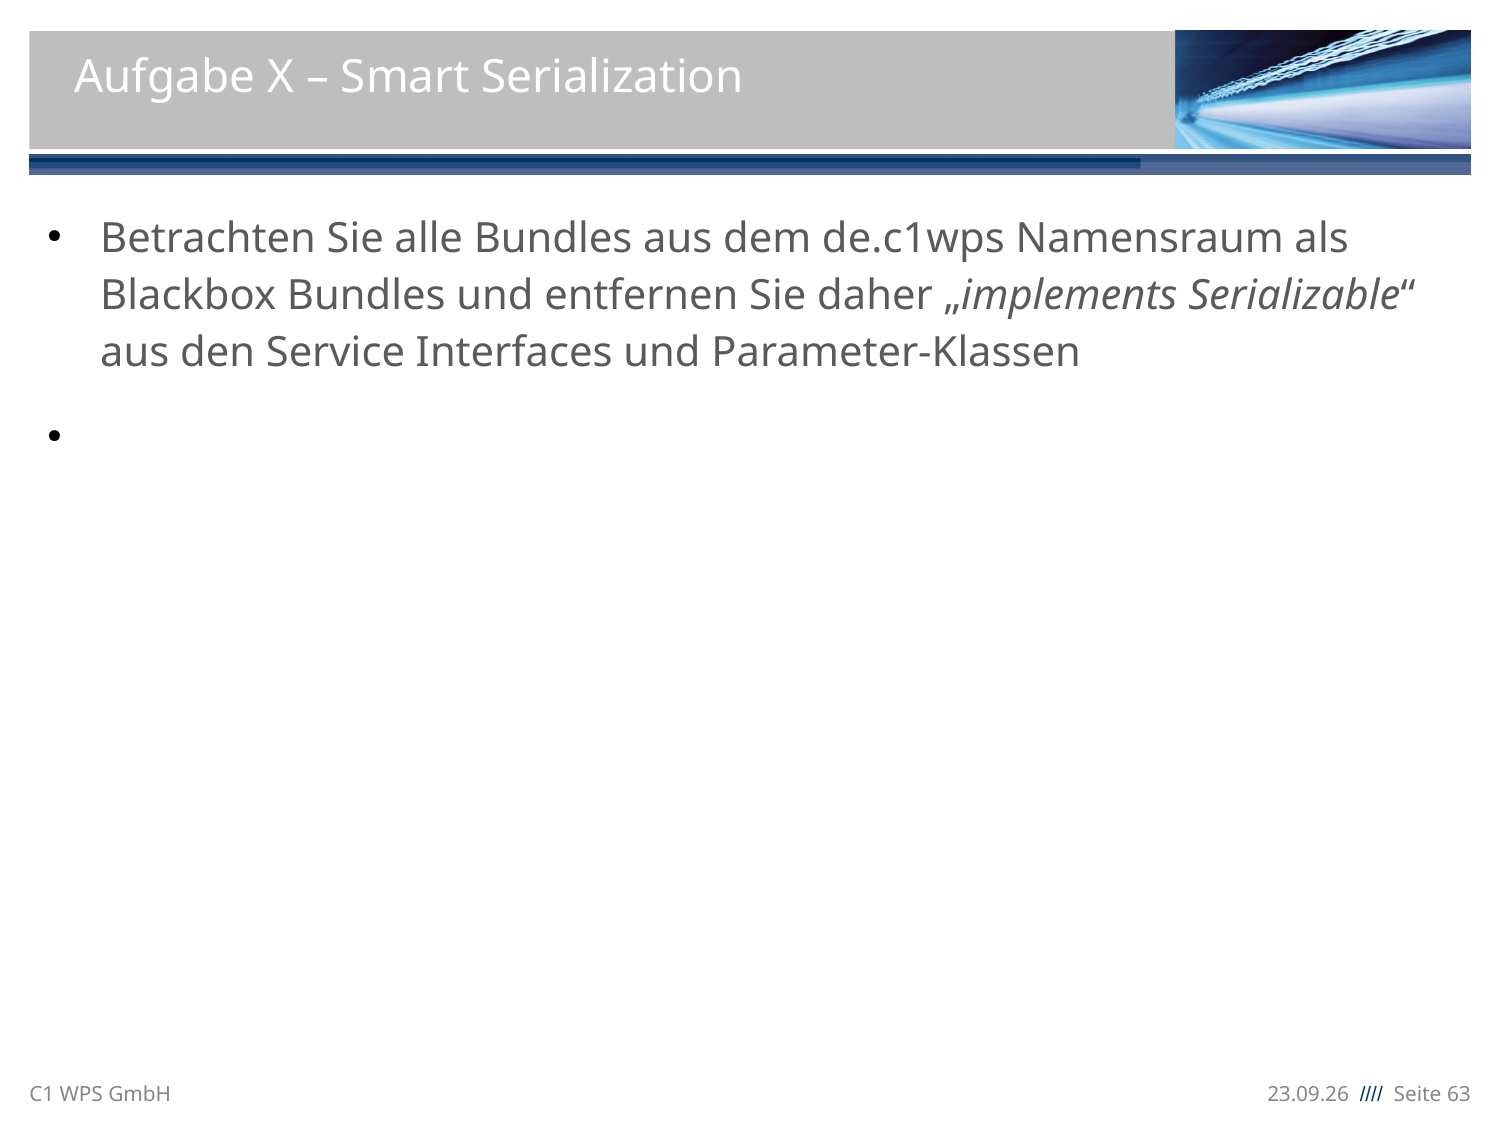

#
Aufgabe X – Smart Serialization
Betrachten Sie alle Bundles aus dem de.c1wps Namensraum als Blackbox Bundles und entfernen Sie daher „implements Serializable“ aus den Service Interfaces und Parameter-Klassen